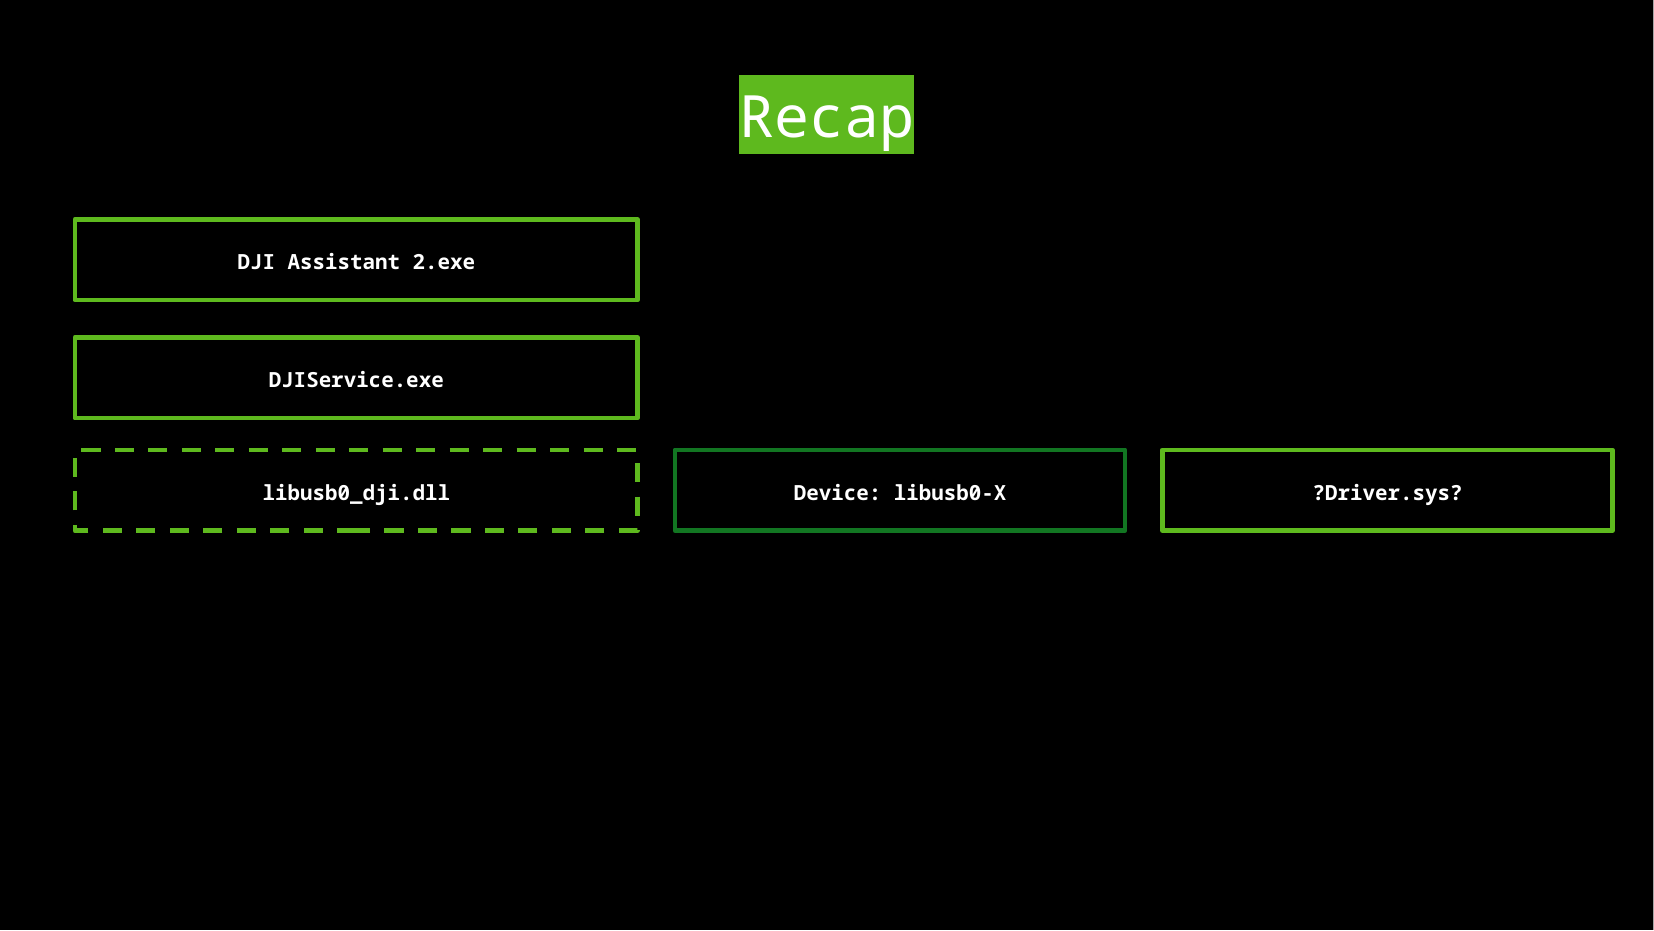

# Recap
DJI Assistant 2.exe
DJIService.exe
libusb0_dji.dll
Device: libusb0-X
?Driver.sys?